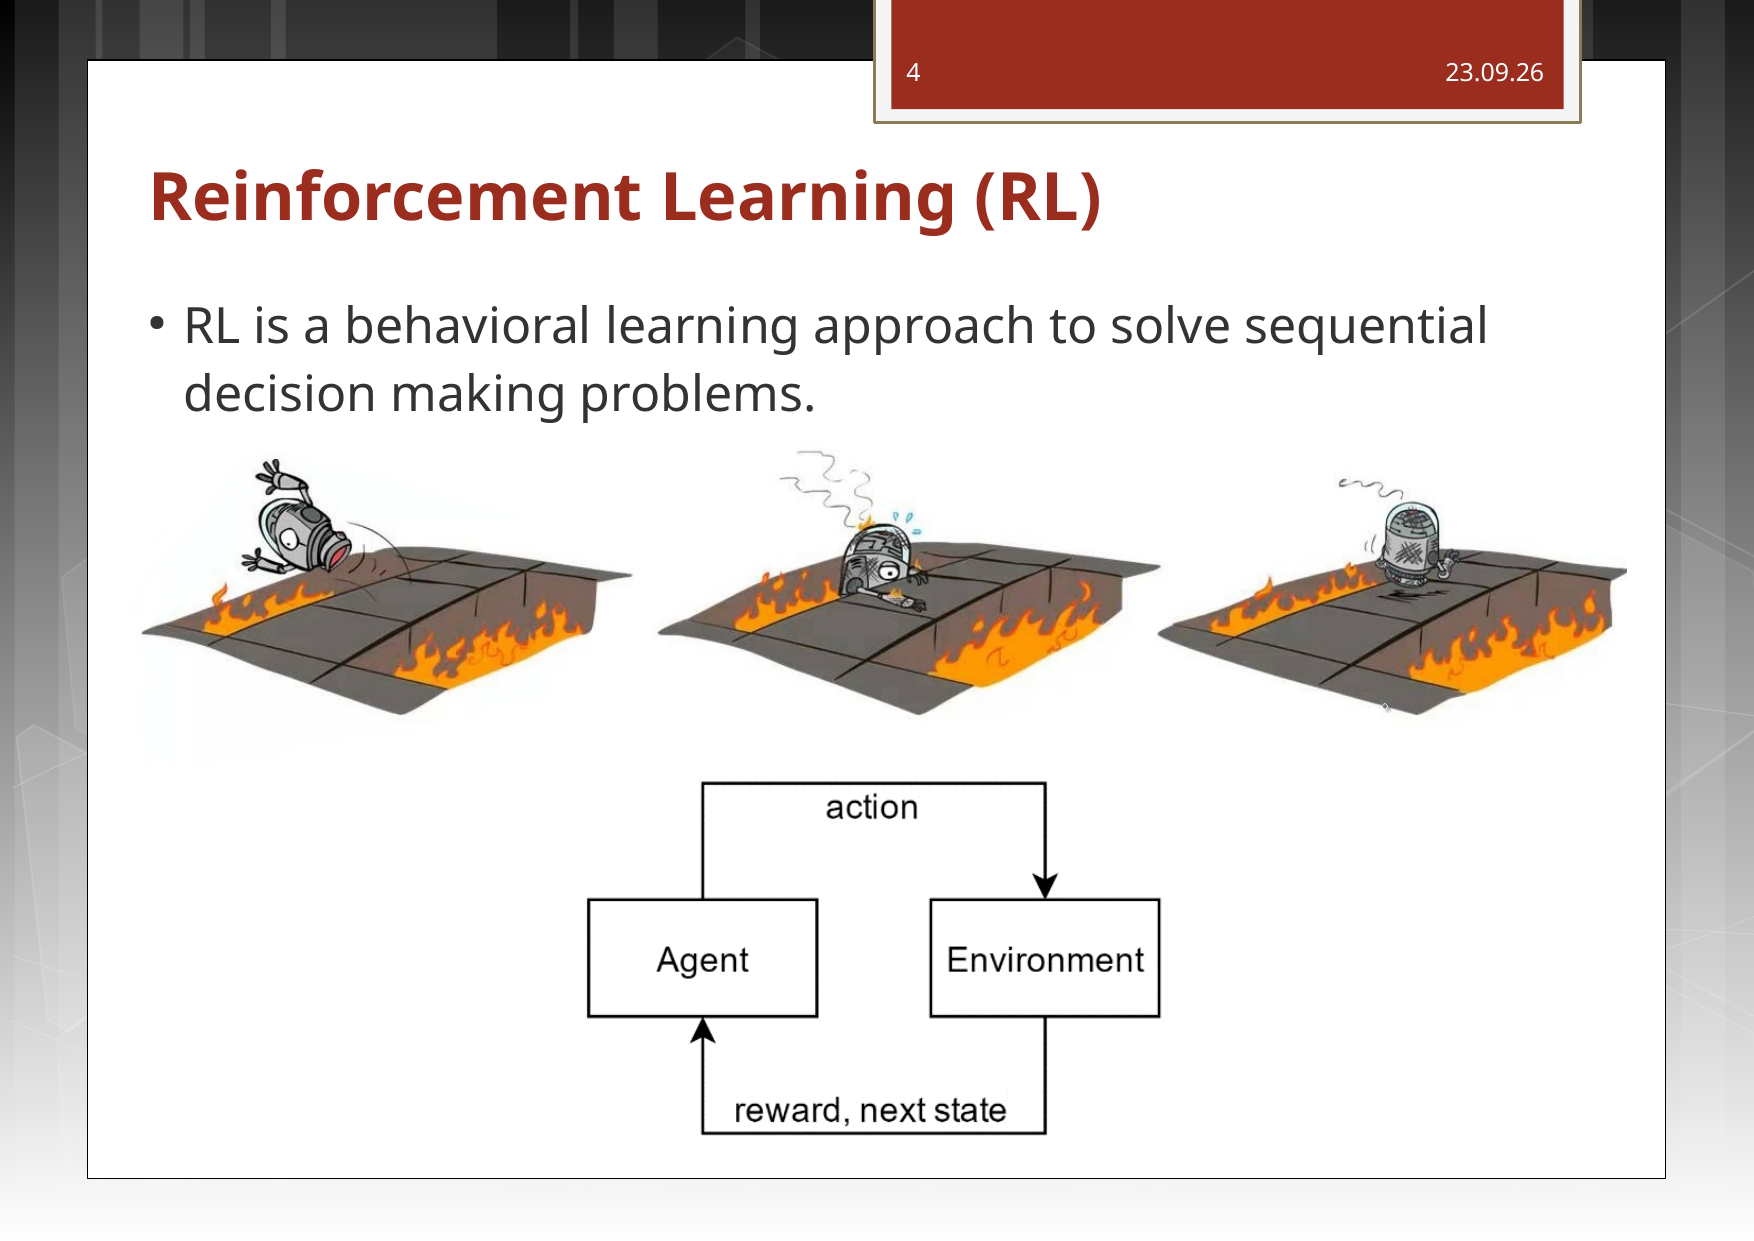

4
# Reinforcement Learning (RL)
RL is a behavioral learning approach to solve sequential decision making problems.